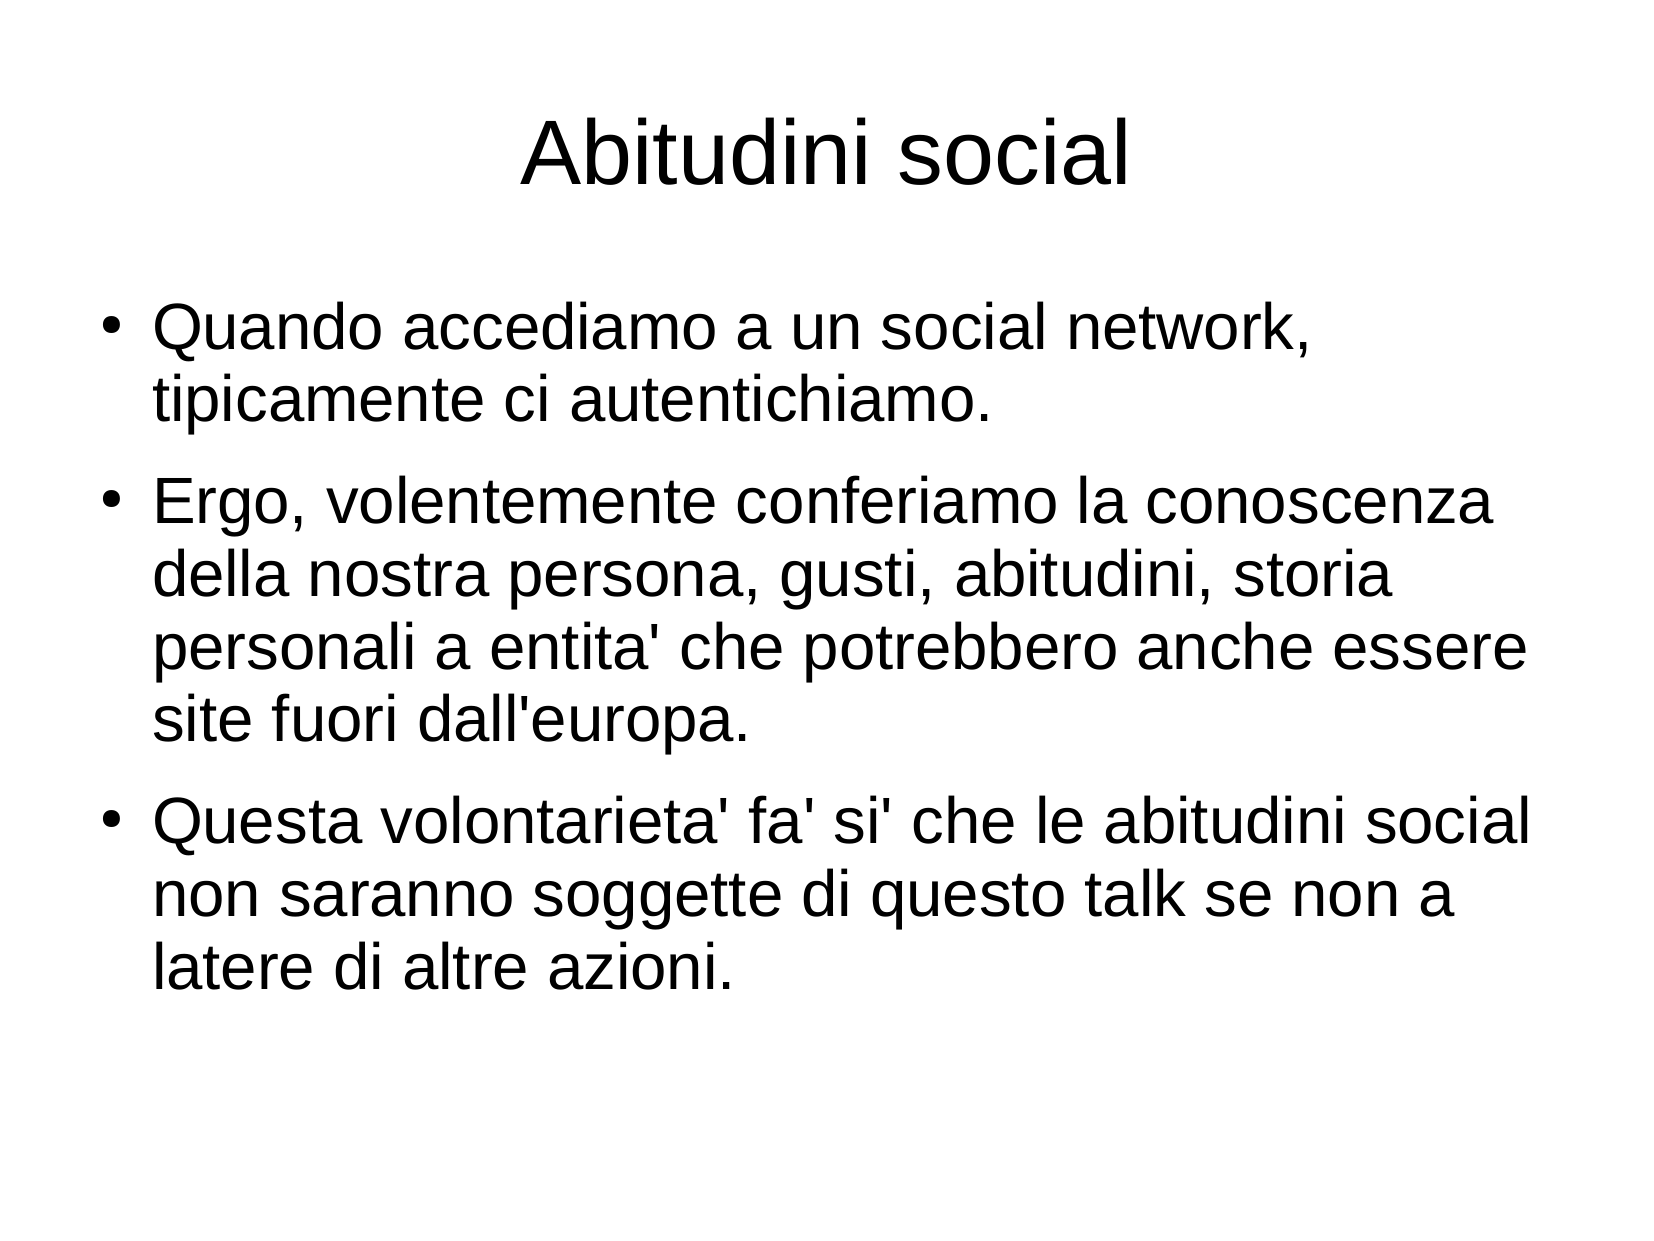

# Abitudini social
Quando accediamo a un social network, tipicamente ci autentichiamo.
Ergo, volentemente conferiamo la conoscenza della nostra persona, gusti, abitudini, storia personali a entita' che potrebbero anche essere site fuori dall'europa.
Questa volontarieta' fa' si' che le abitudini social non saranno soggette di questo talk se non a latere di altre azioni.